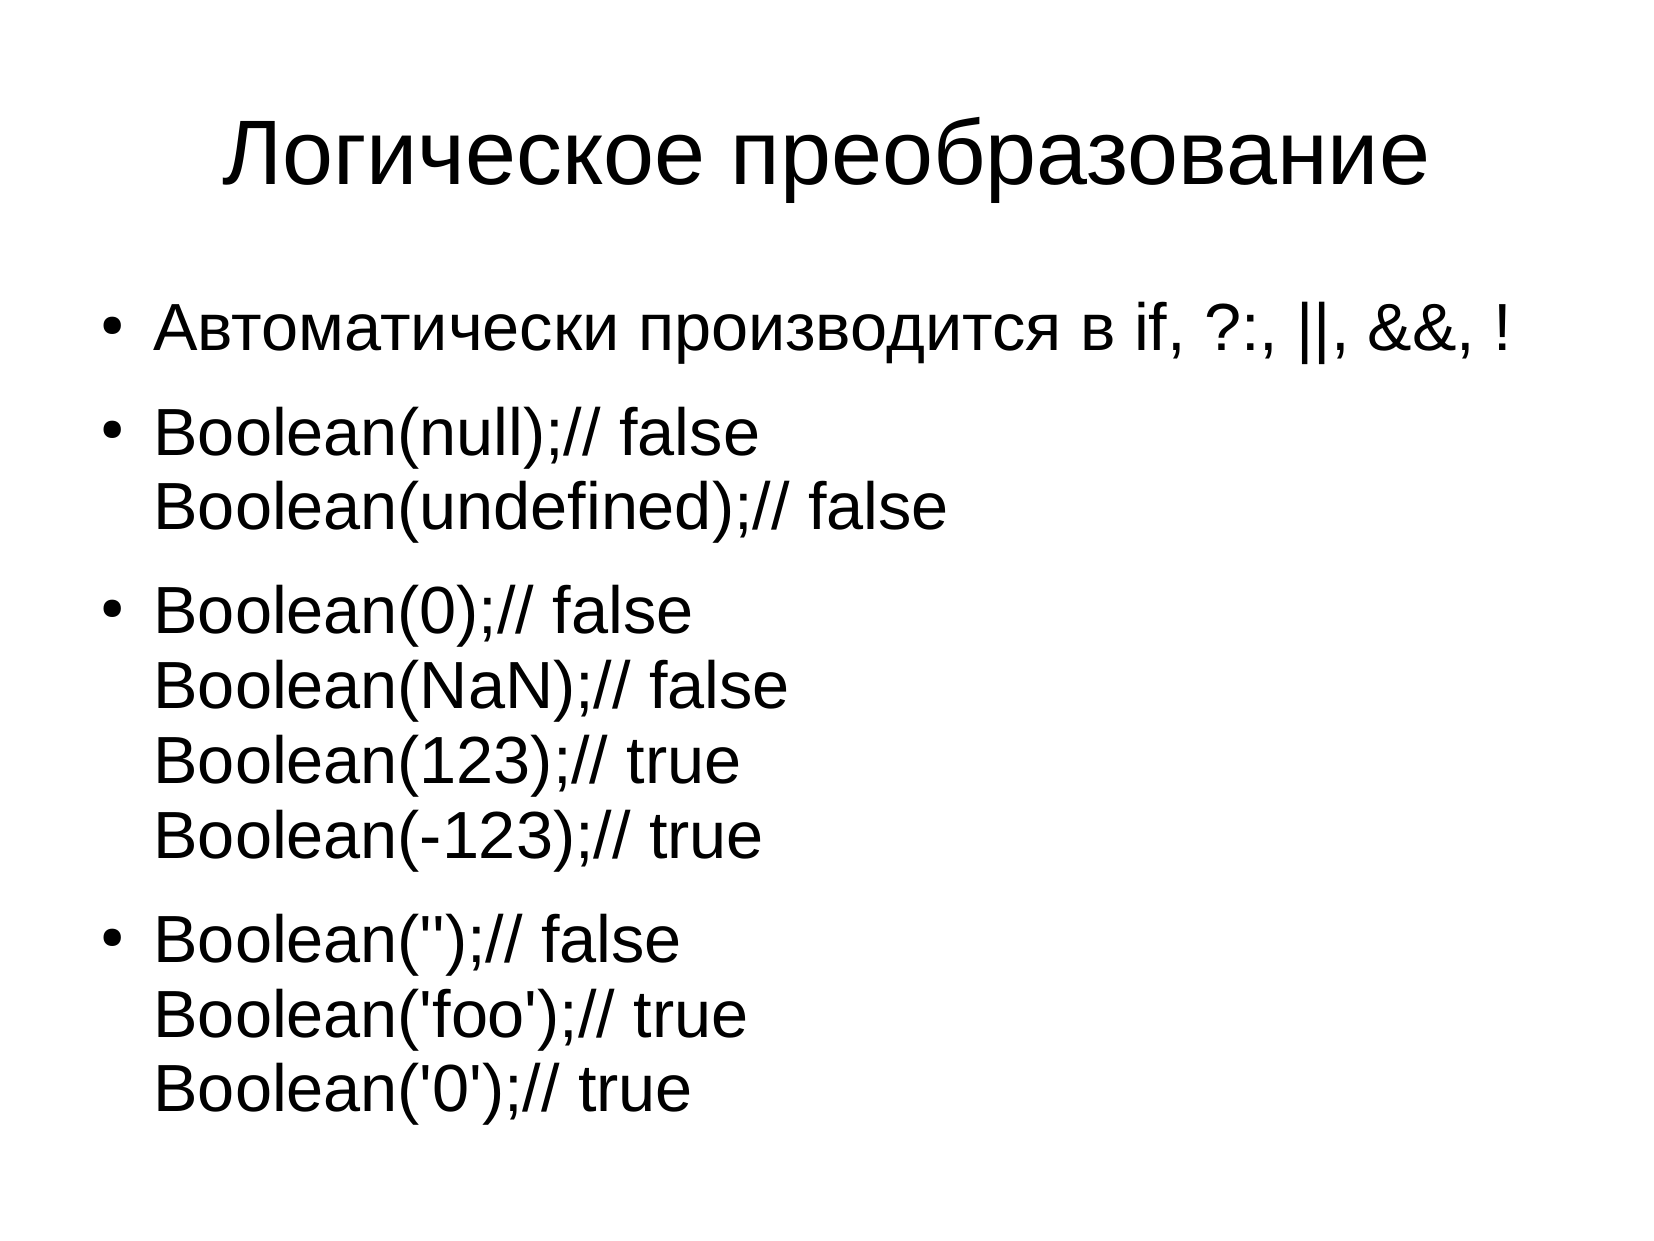

# Логическое преобразование
Автоматически производится в if, ?:, ||, &&, !
Boolean(null);// false
Boolean(undefined);// false
Boolean(0);// false
Boolean(NaN);// false
Boolean(123);// true
Boolean(-123);// true
Boolean('');// false
Boolean('foo');// true
Boolean('0');// true